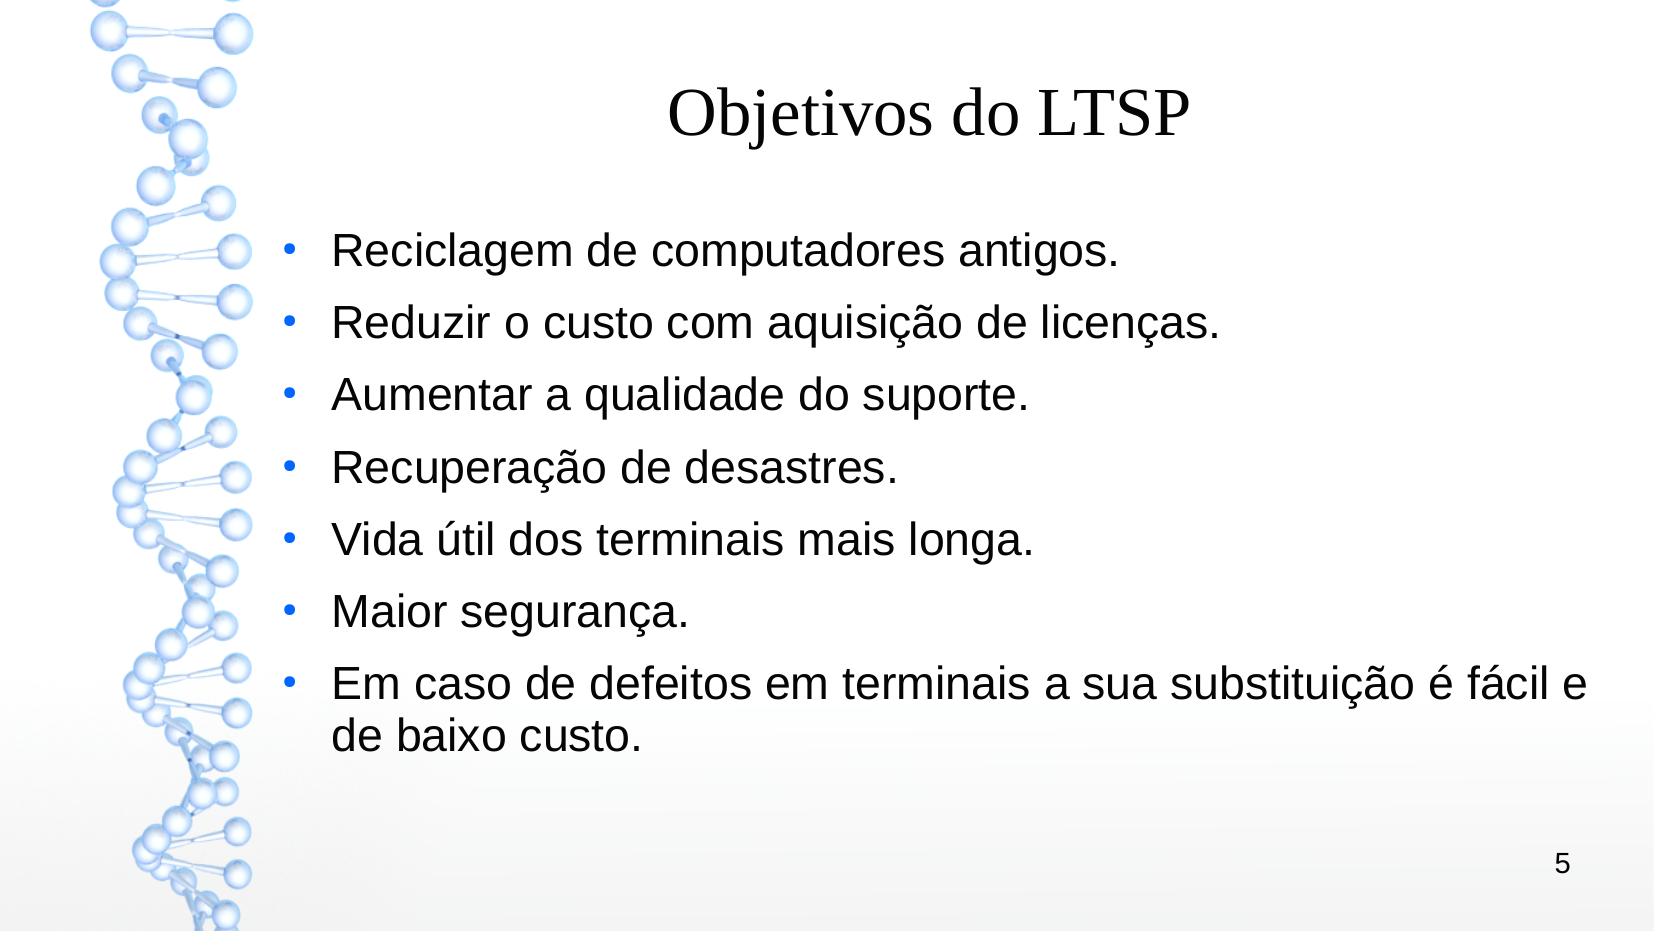

# Objetivos do LTSP
Reciclagem de computadores antigos.
Reduzir o custo com aquisição de licenças.
Aumentar a qualidade do suporte.
Recuperação de desastres.
Vida útil dos terminais mais longa.
Maior segurança.
Em caso de defeitos em terminais a sua substituição é fácil e de baixo custo.
5